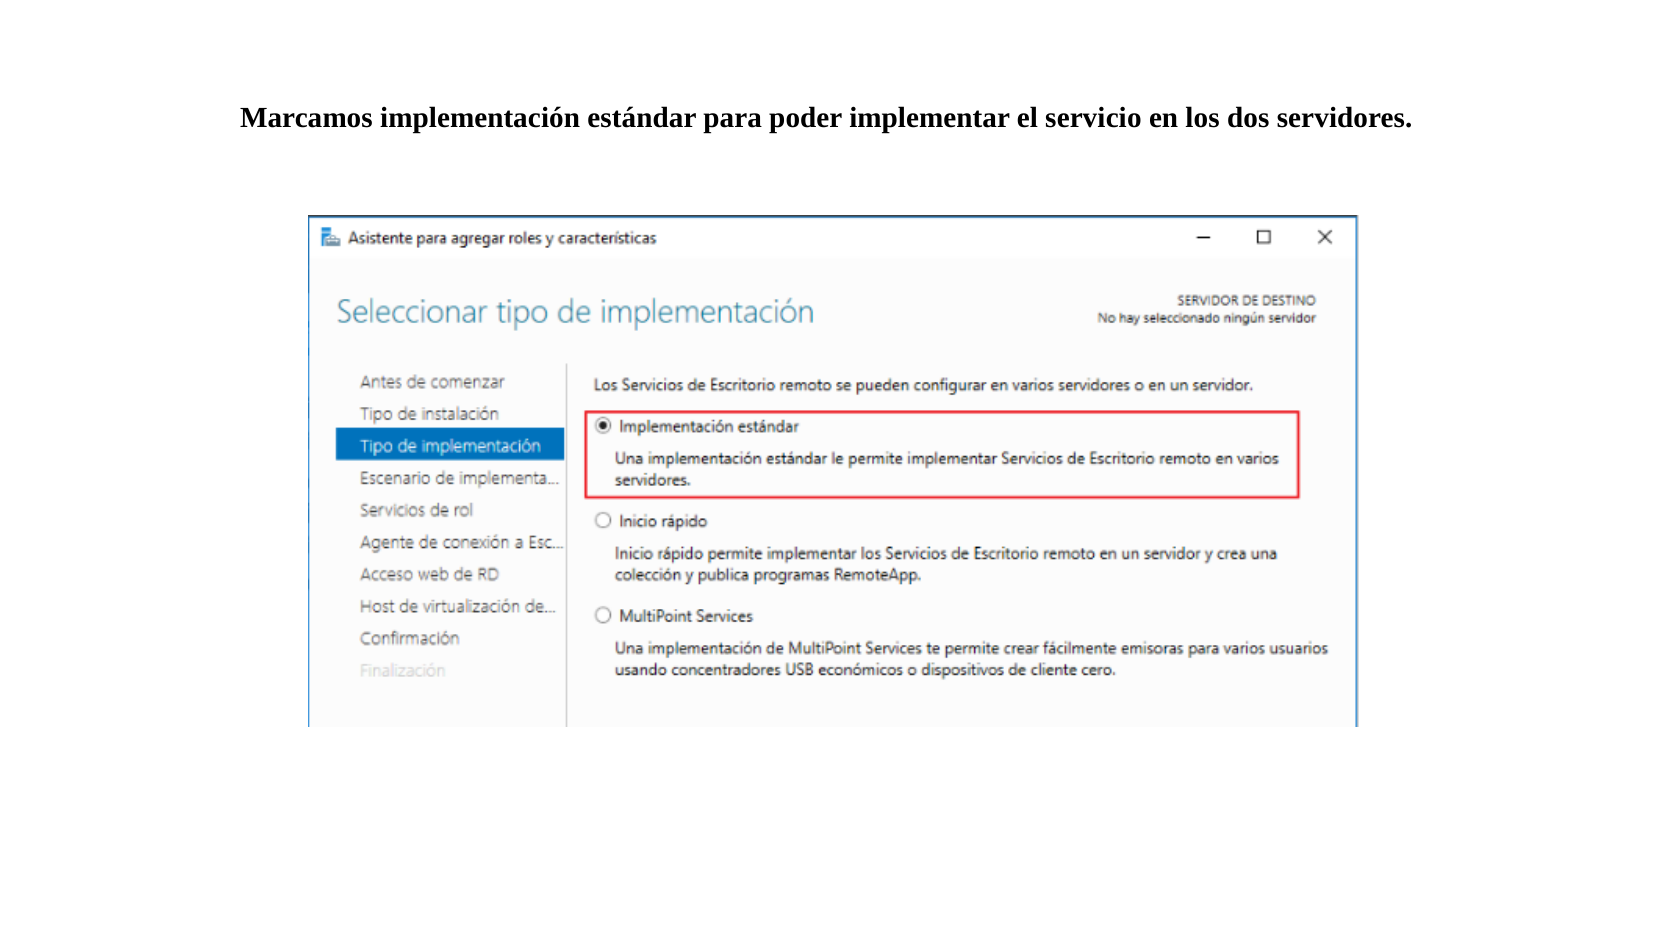

# Marcamos implementación estándar para poder implementar el servicio en los dos servidores.